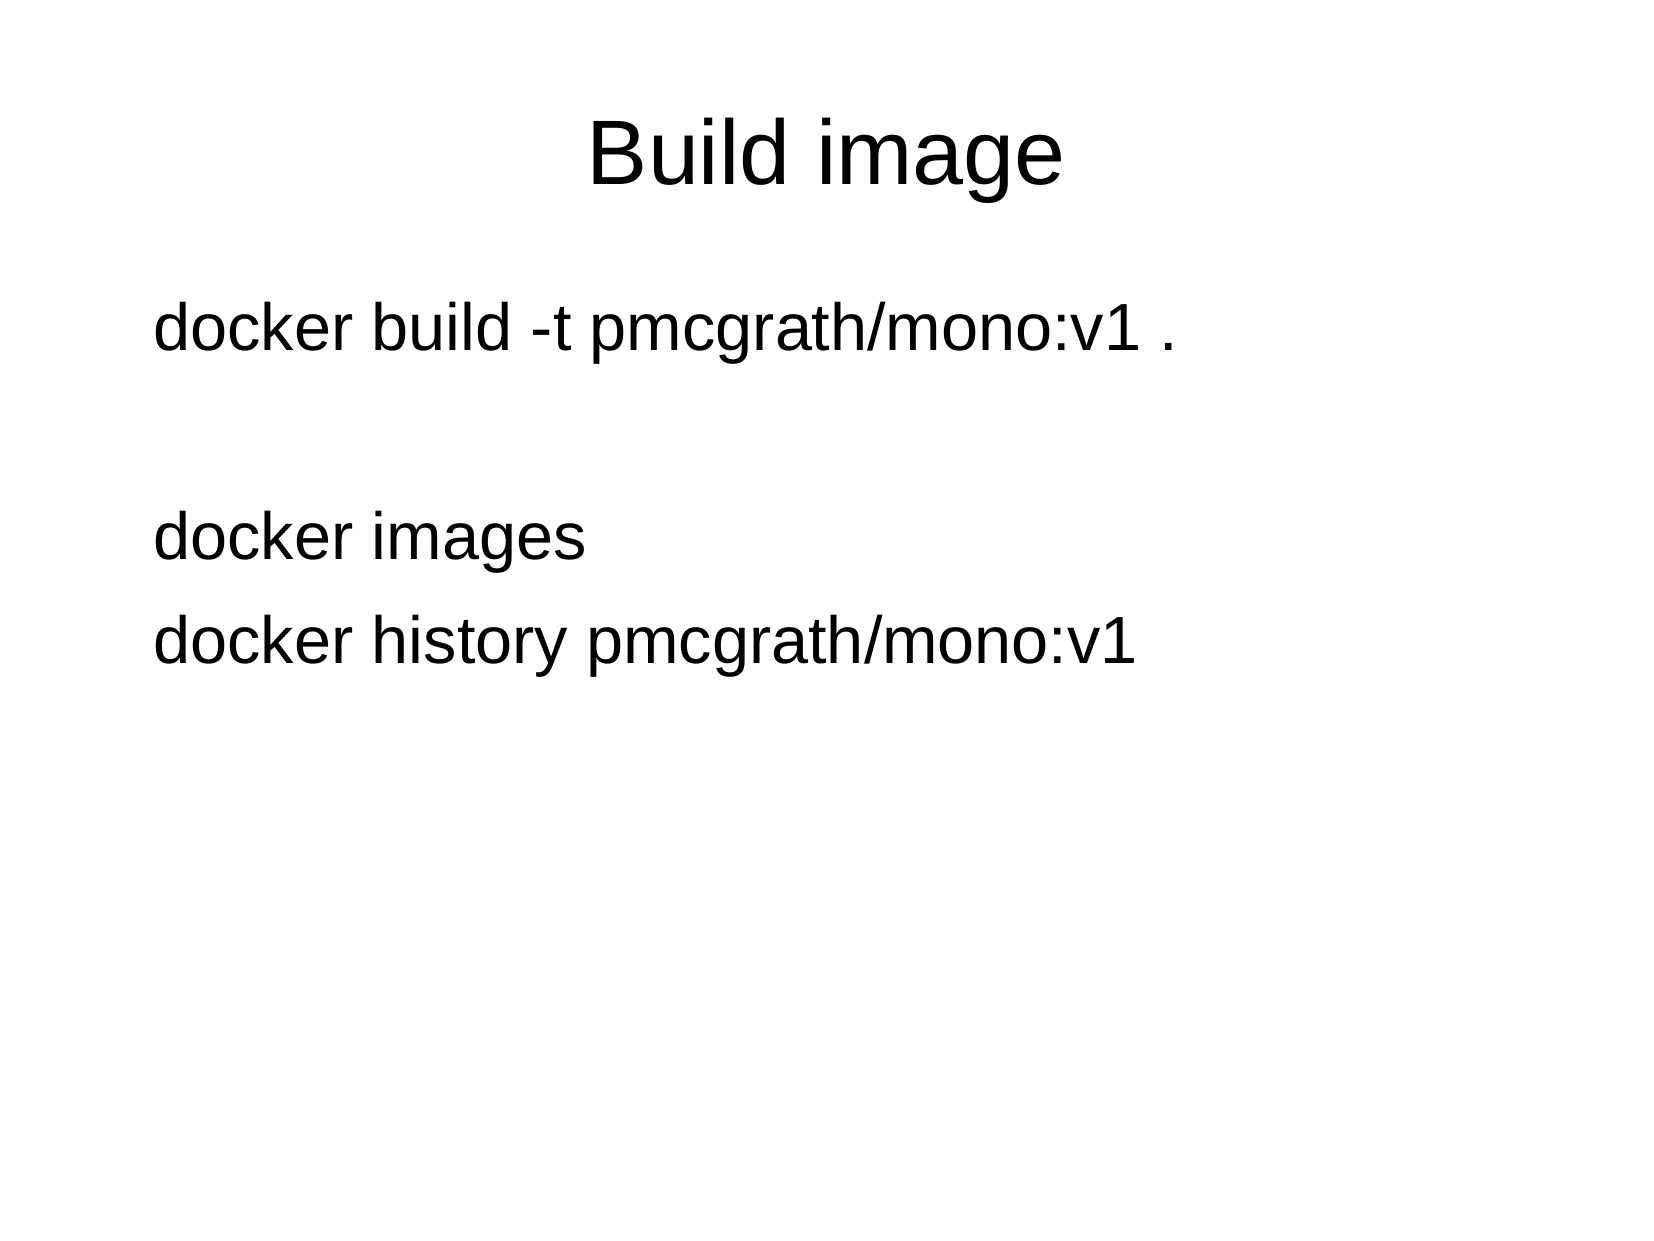

# Build image
docker build -t pmcgrath/mono:v1 .
docker images
docker history pmcgrath/mono:v1